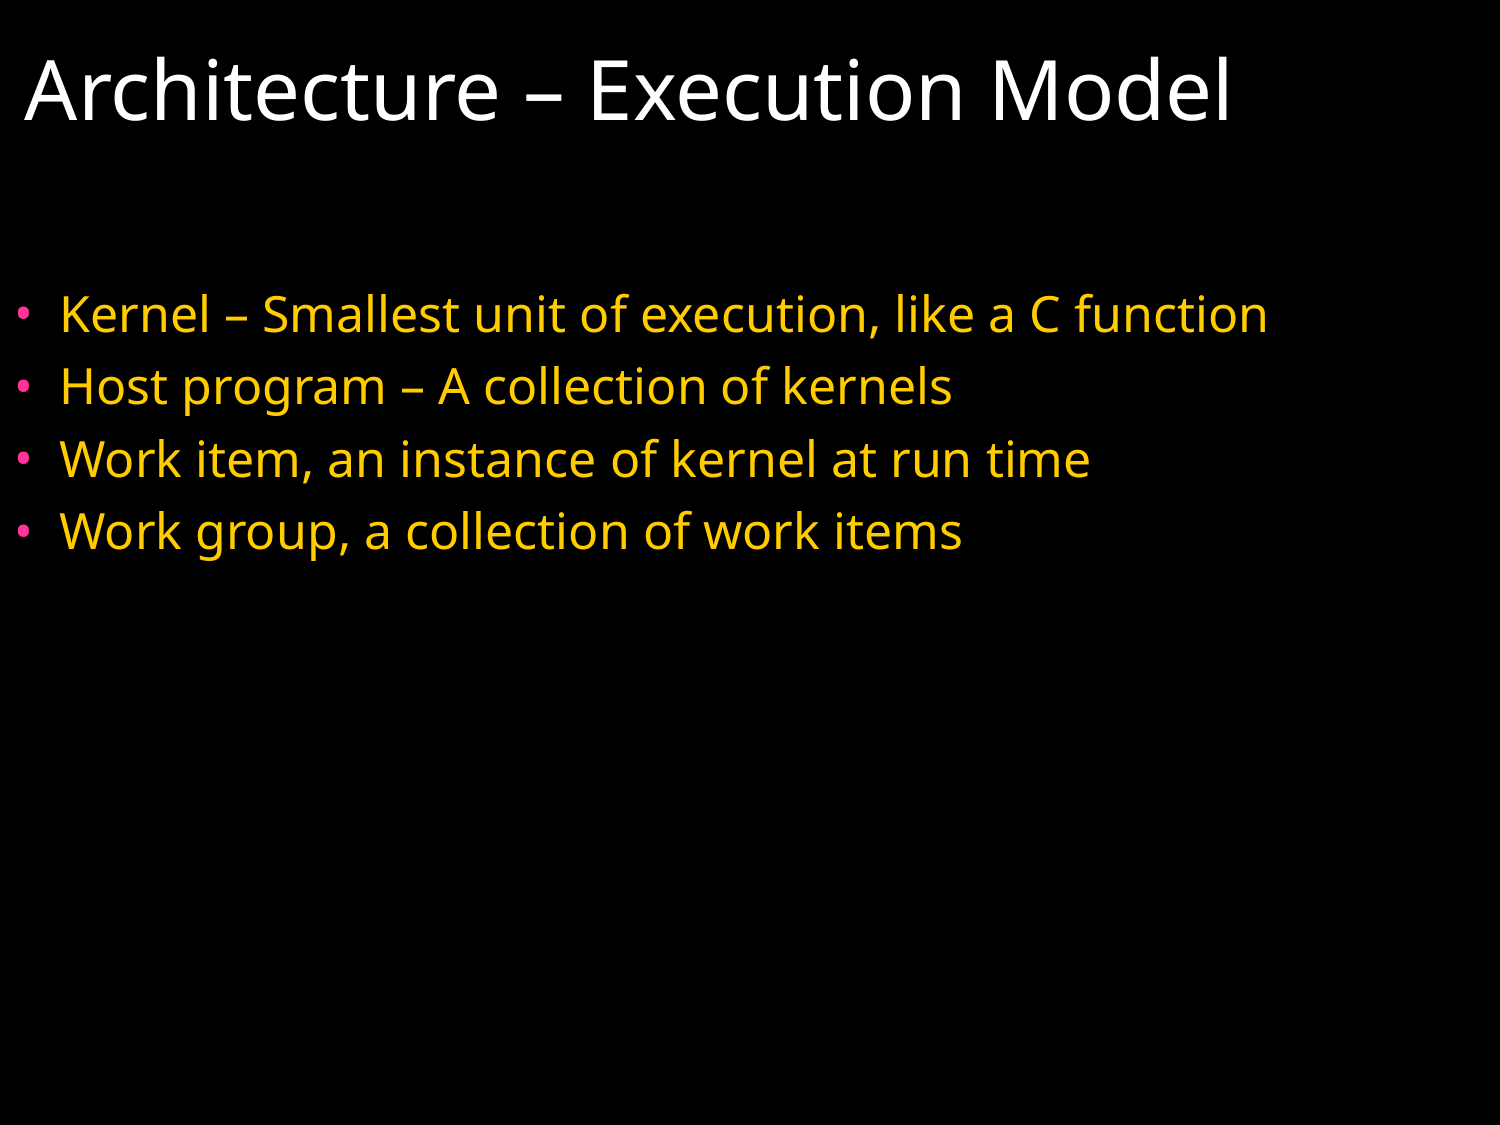

Architecture – Execution Model
Kernel – Smallest unit of execution, like a C function
Host program – A collection of kernels
Work item, an instance of kernel at run time
Work group, a collection of work items